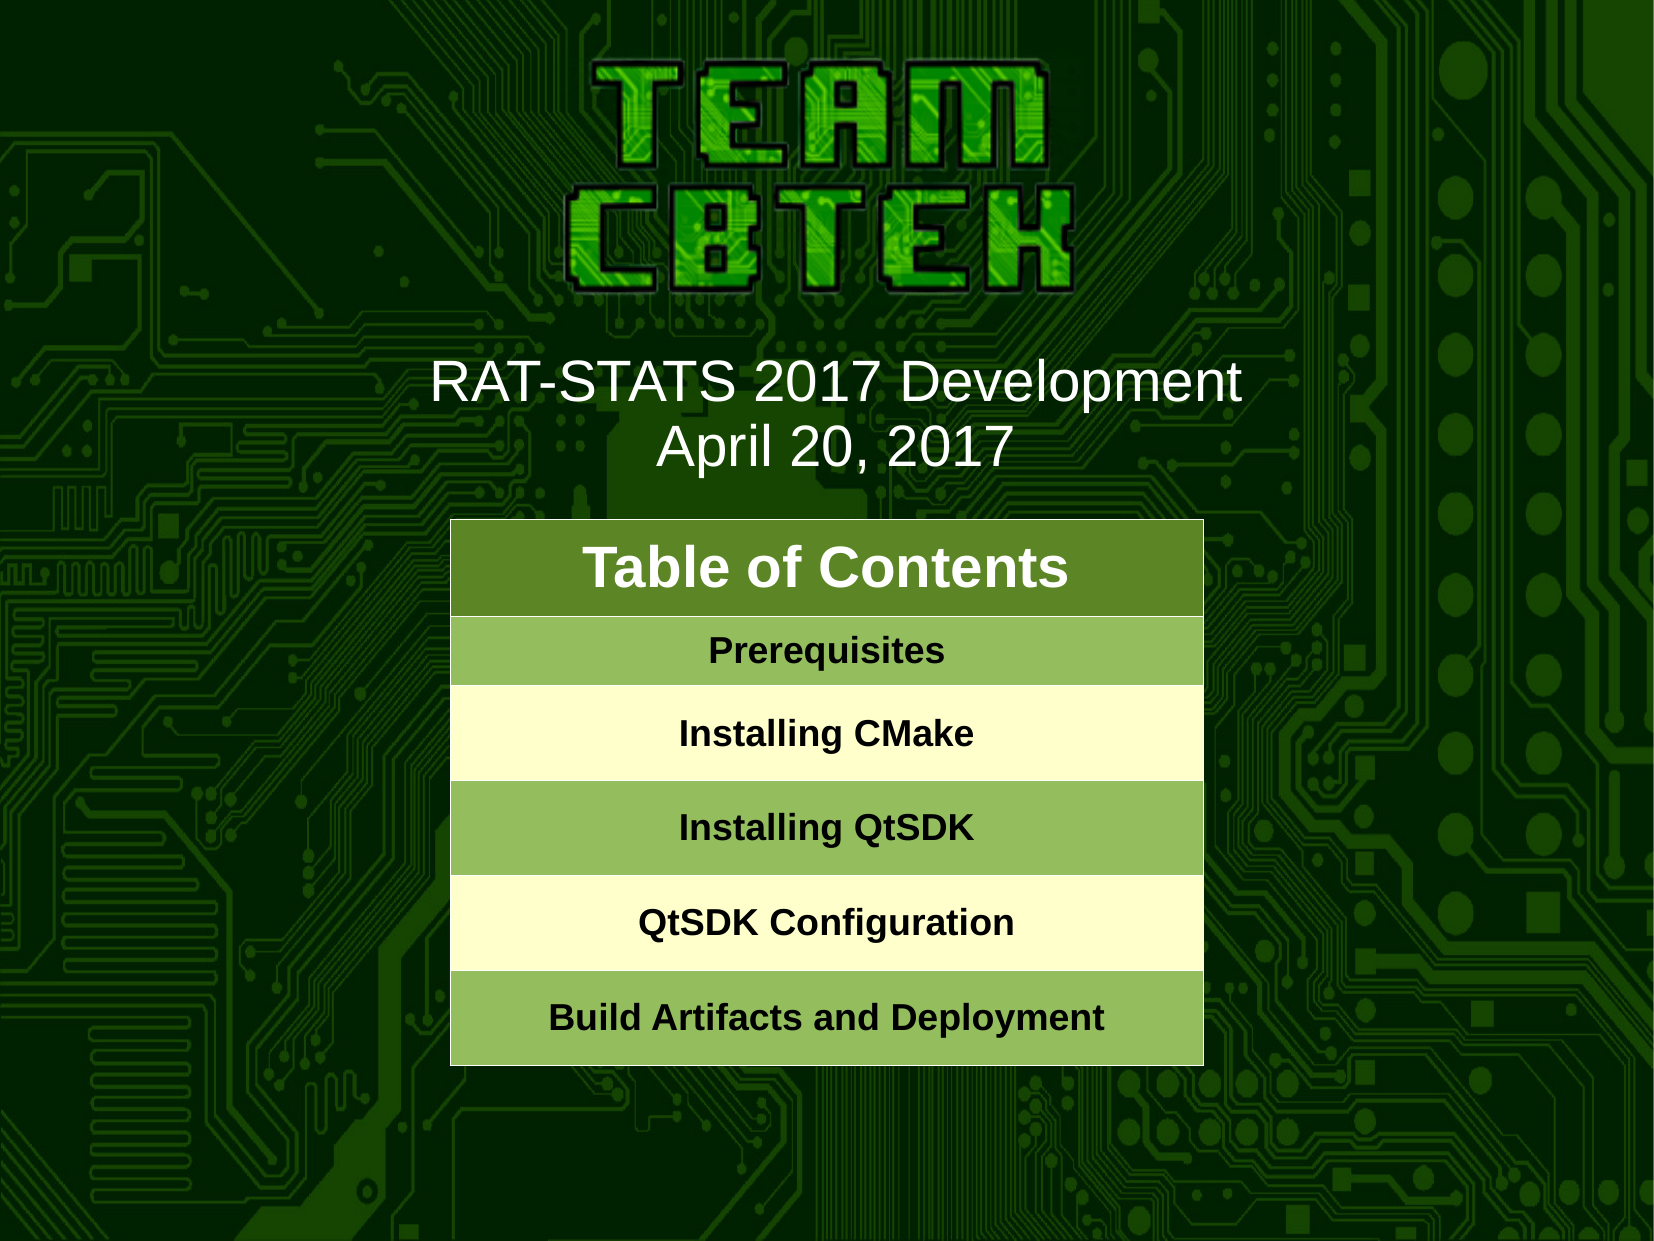

# RAT-STATS 2017 Development April 20, 2017
| Table of Contents |
| --- |
| Prerequisites |
| Installing CMake |
| Installing QtSDK |
| QtSDK Configuration |
| Build Artifacts and Deployment |